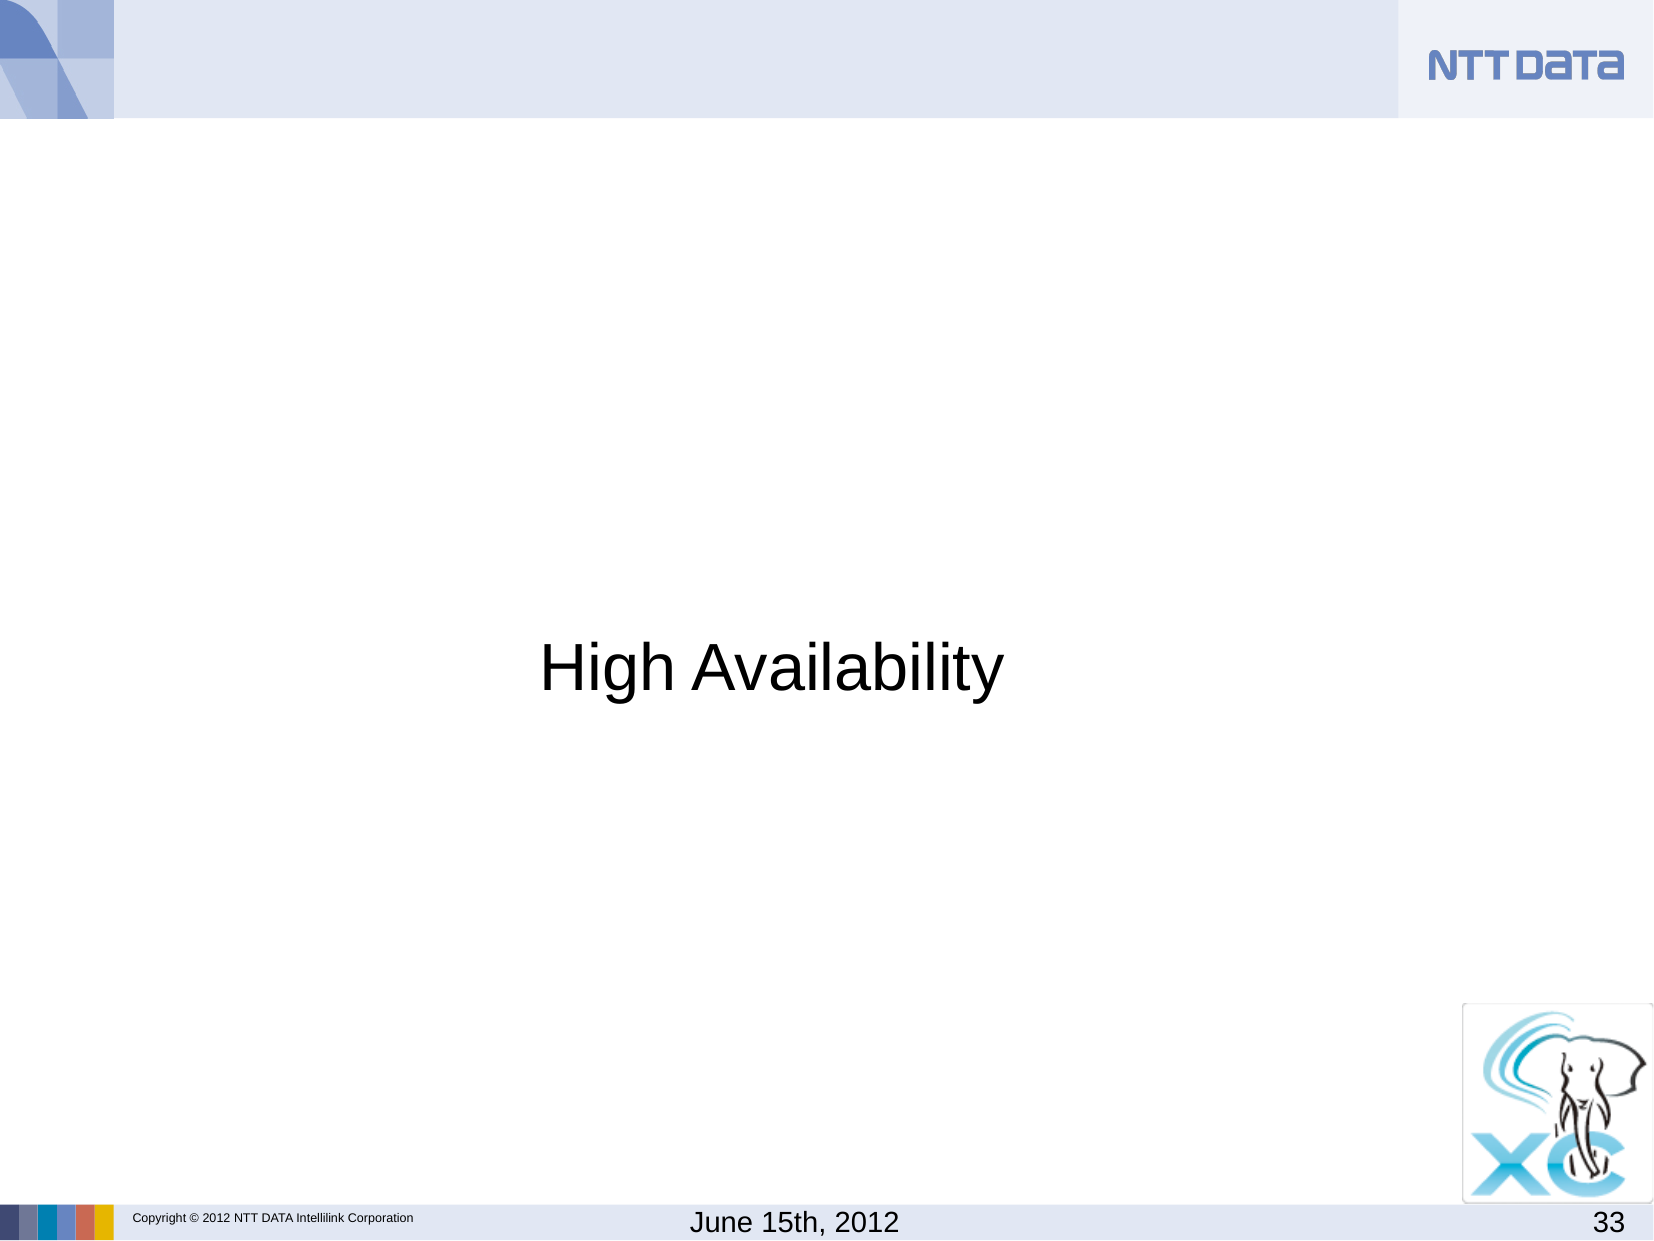

#
High Availability
June 15th, 2012
33